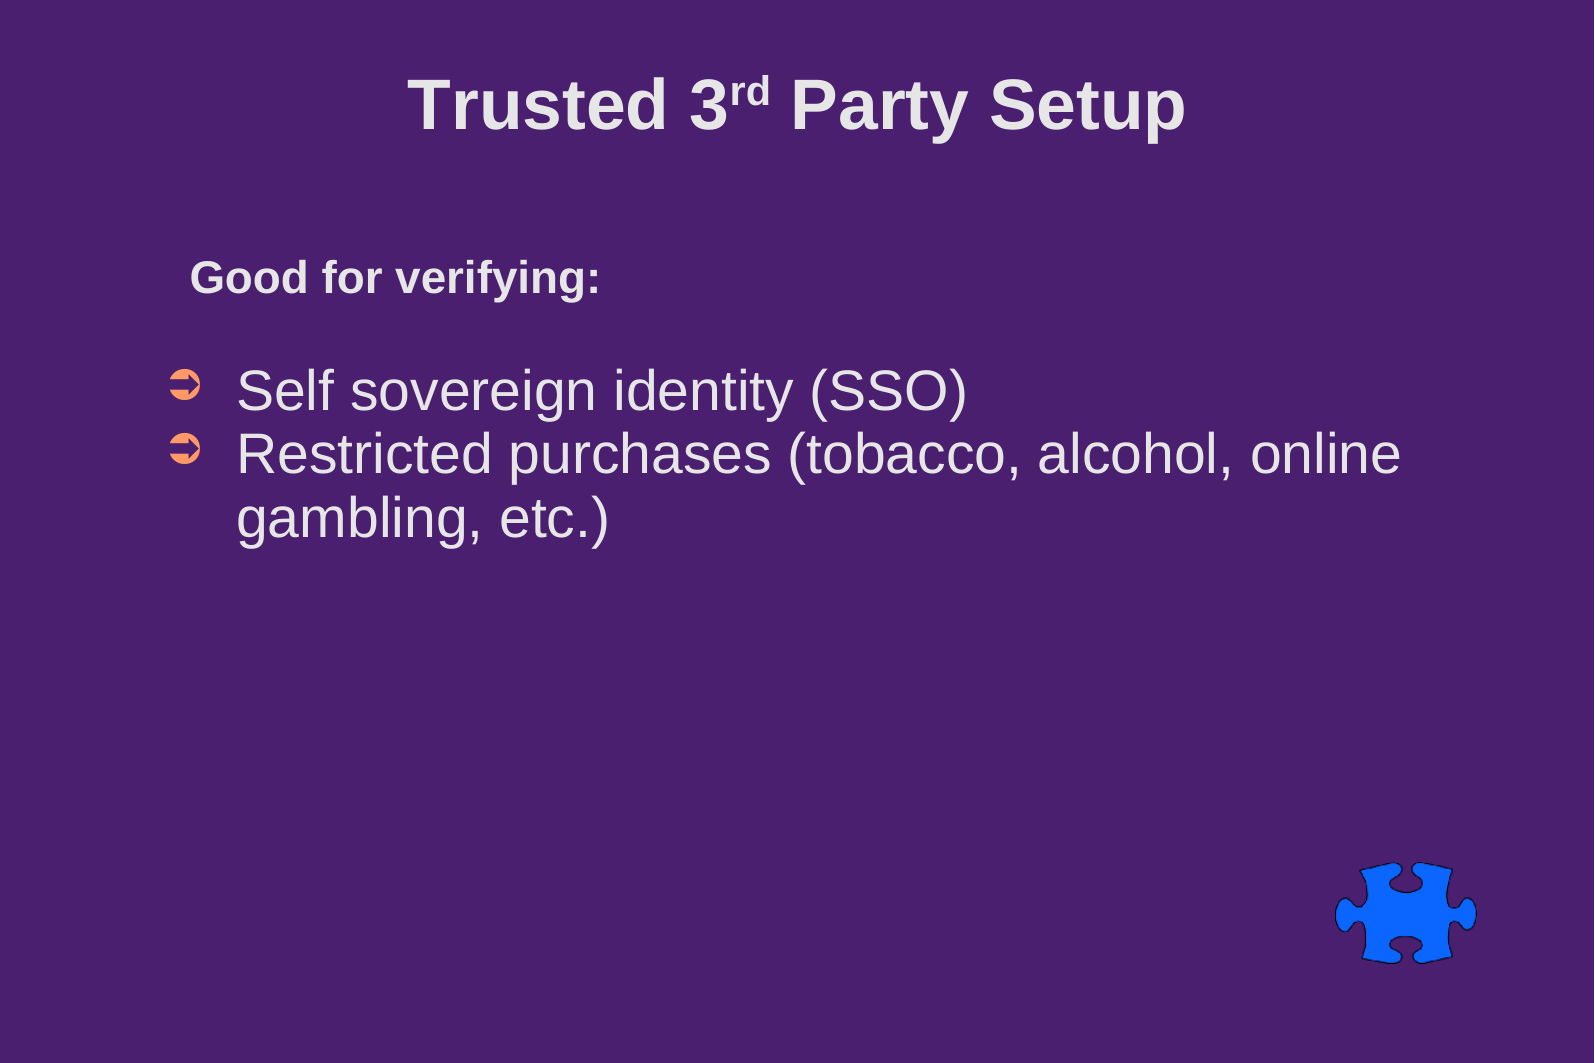

# Trusted 3rd Party Setup
Good for verifying:
Self sovereign identity (SSO)
Restricted purchases (tobacco, alcohol, online gambling, etc.)